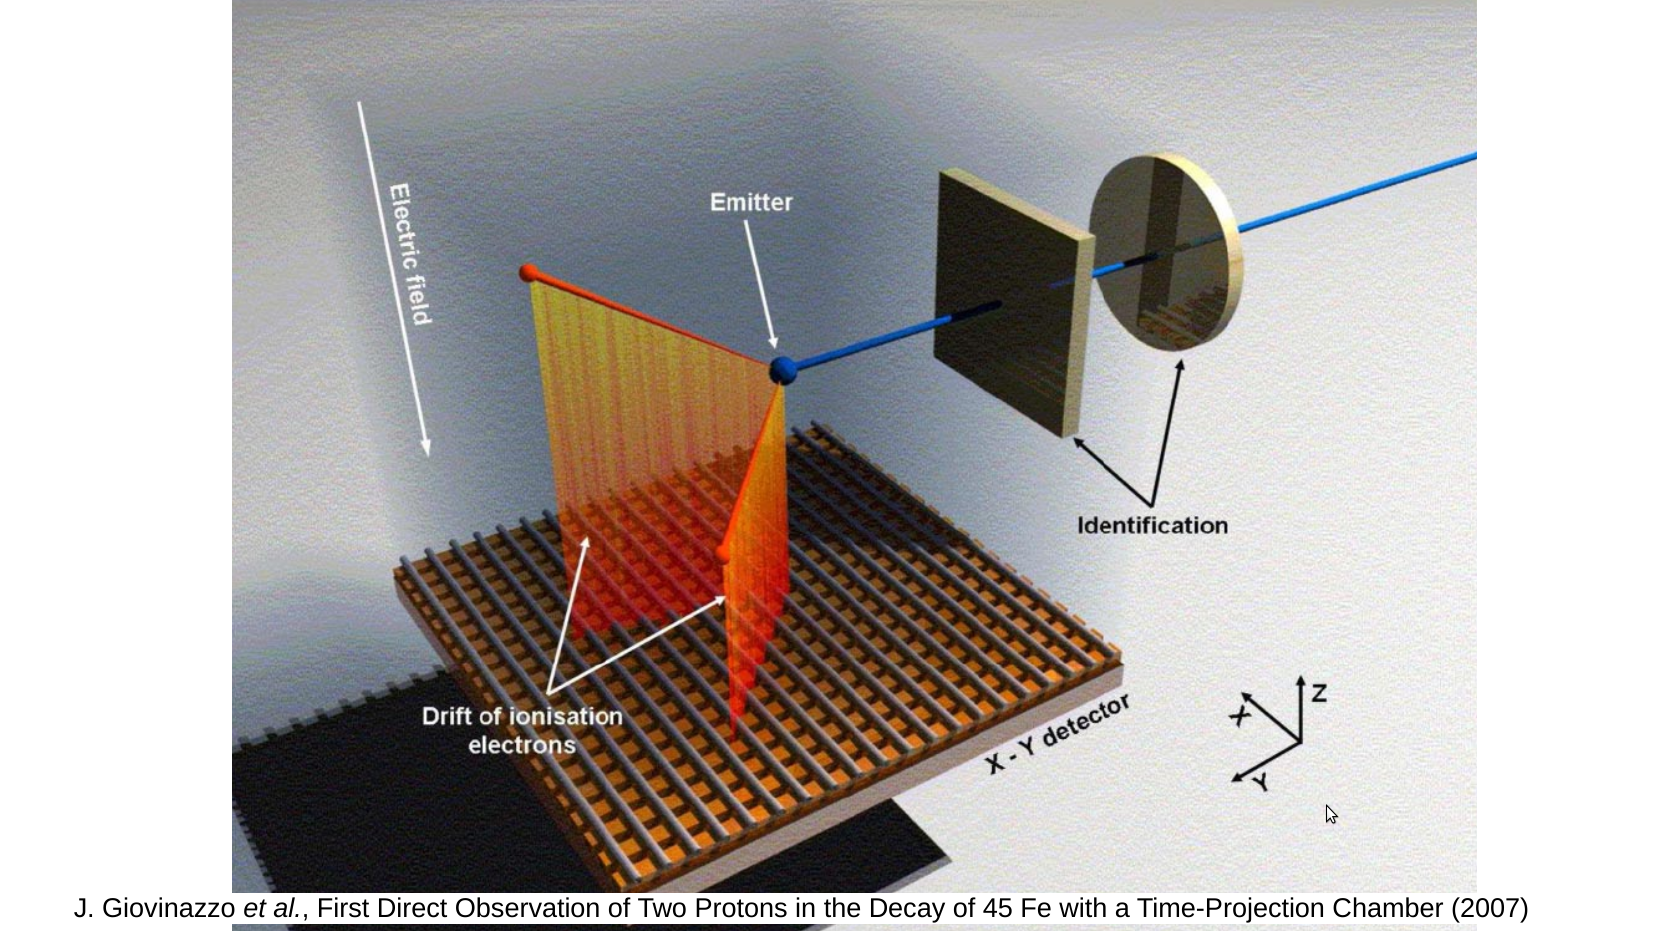

J. Giovinazzo et al., First Direct Observation of Two Protons in the Decay of 45 Fe with a Time-Projection Chamber (2007)